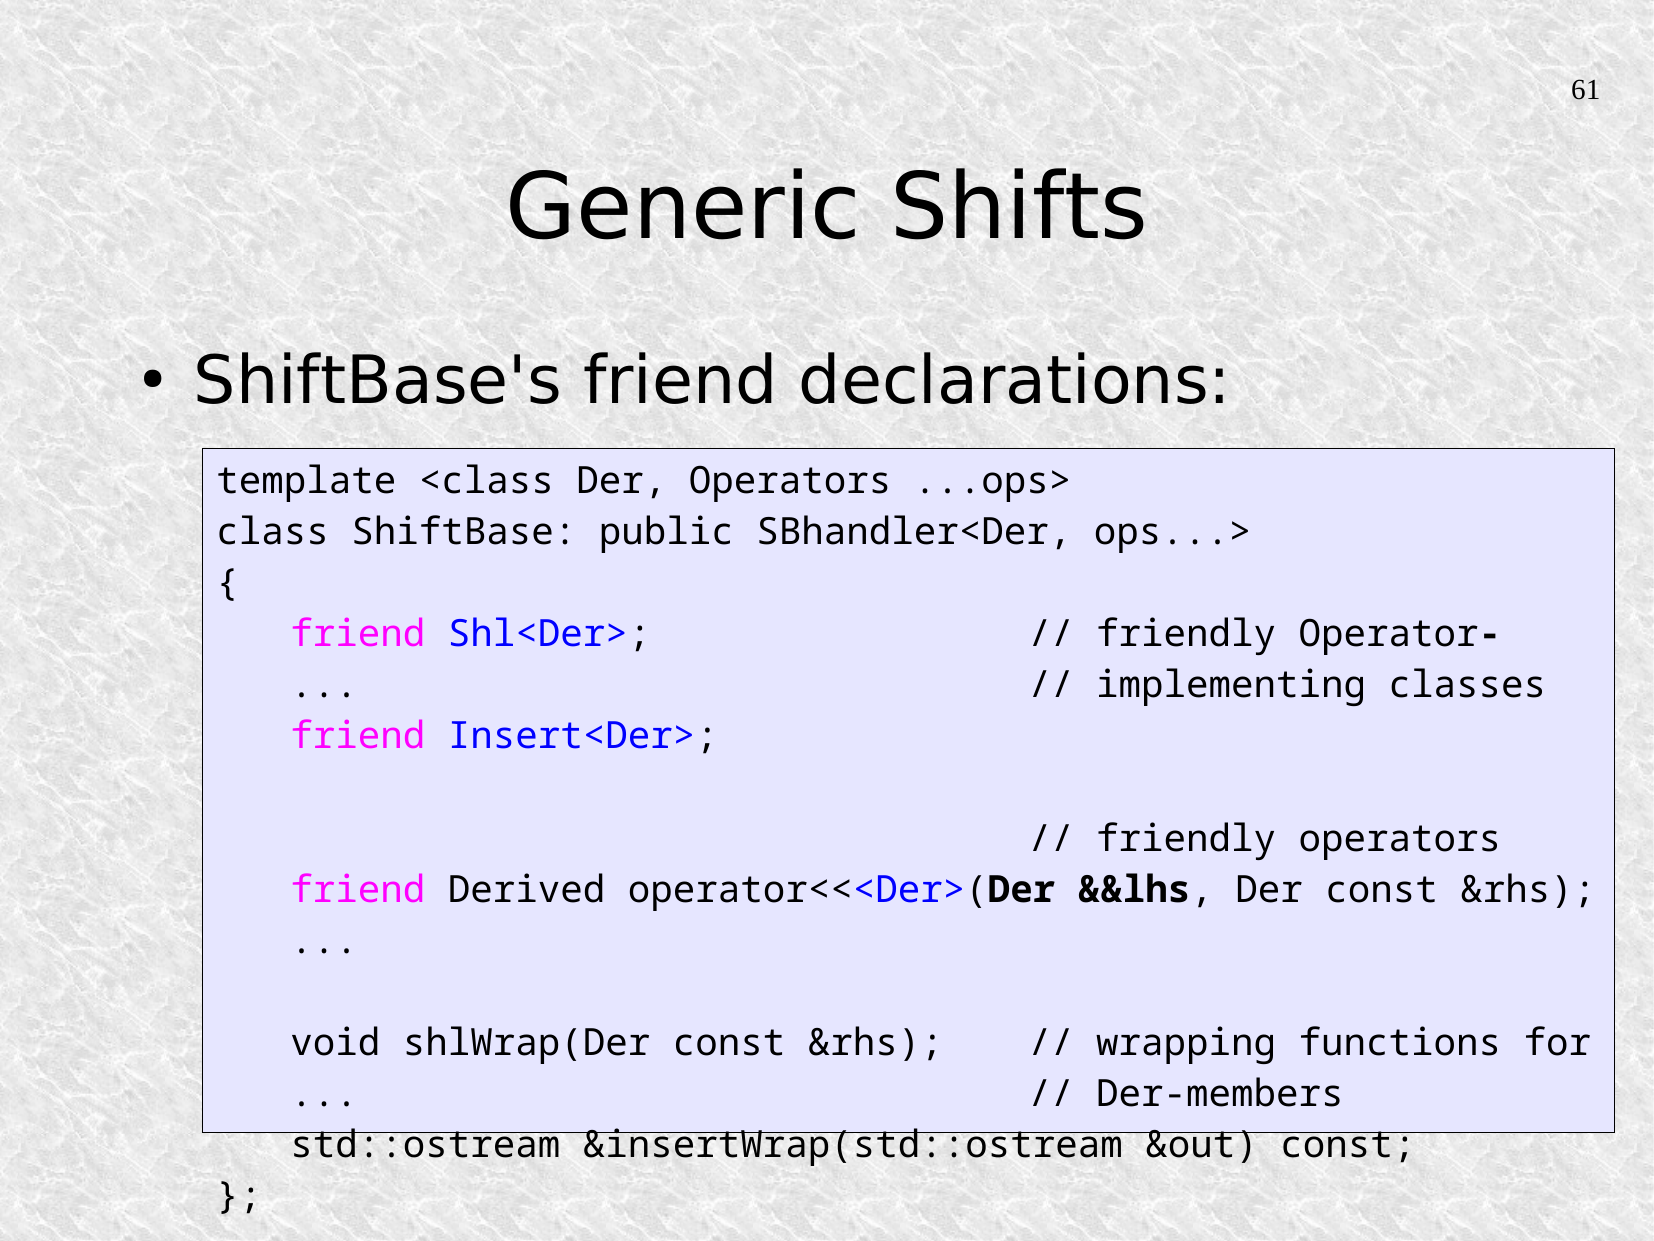

61
# Generic Shifts
ShiftBase's friend declarations:
template <class Der, Operators ...ops>
class ShiftBase: public SBhandler<Der, ops...>
{
	friend Shl<Der>; 				// friendly Operator-
	...										// implementing classes
	friend Insert<Der>;
											// friendly operators
	friend Derived operator<<<Der>(Der &&lhs, Der const &rhs);
	...
	void shlWrap(Der const &rhs);		// wrapping functions for
	...										// Der-members
	std::ostream &insertWrap(std::ostream &out) const;
};